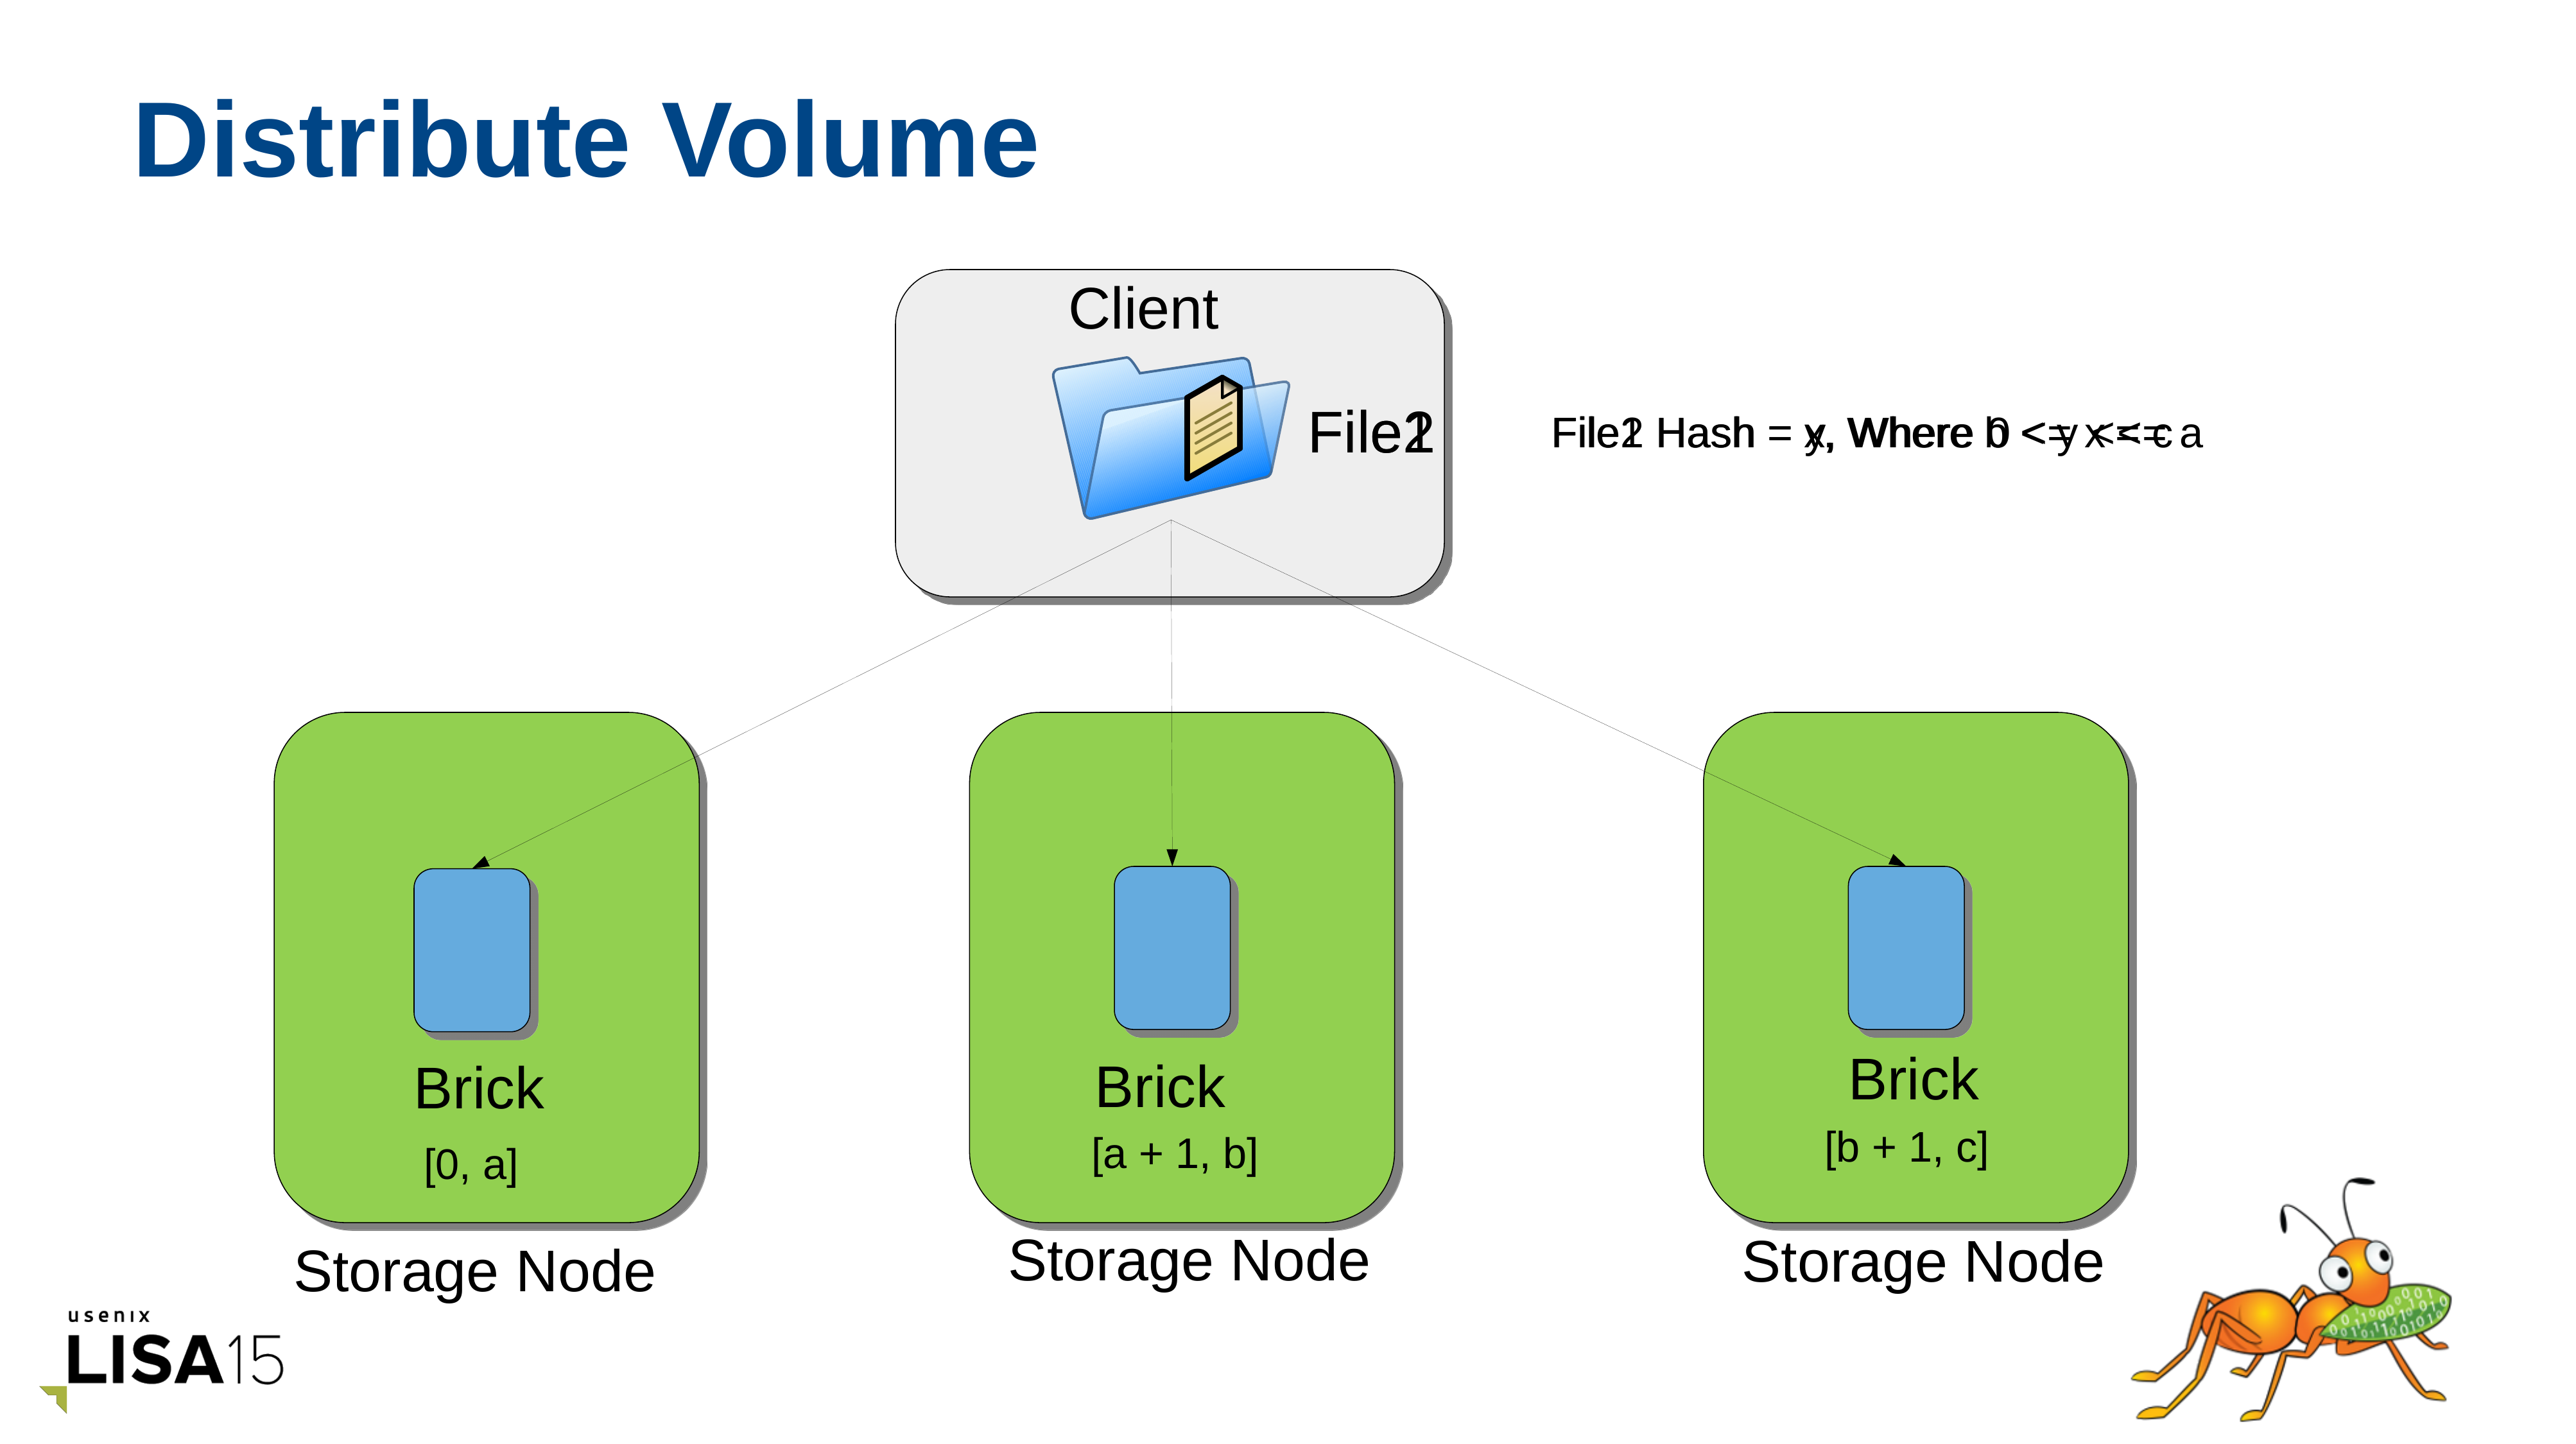

# Distribute Volume
Client
File1
File2
File1 Hash = x, Where 0 <= x <= a
File2 Hash = y, Where b < y <= c
Brick
Brick
Brick
[b + 1, c]
[a + 1, b]
[0, a]
Storage Node
Storage Node
Storage Node